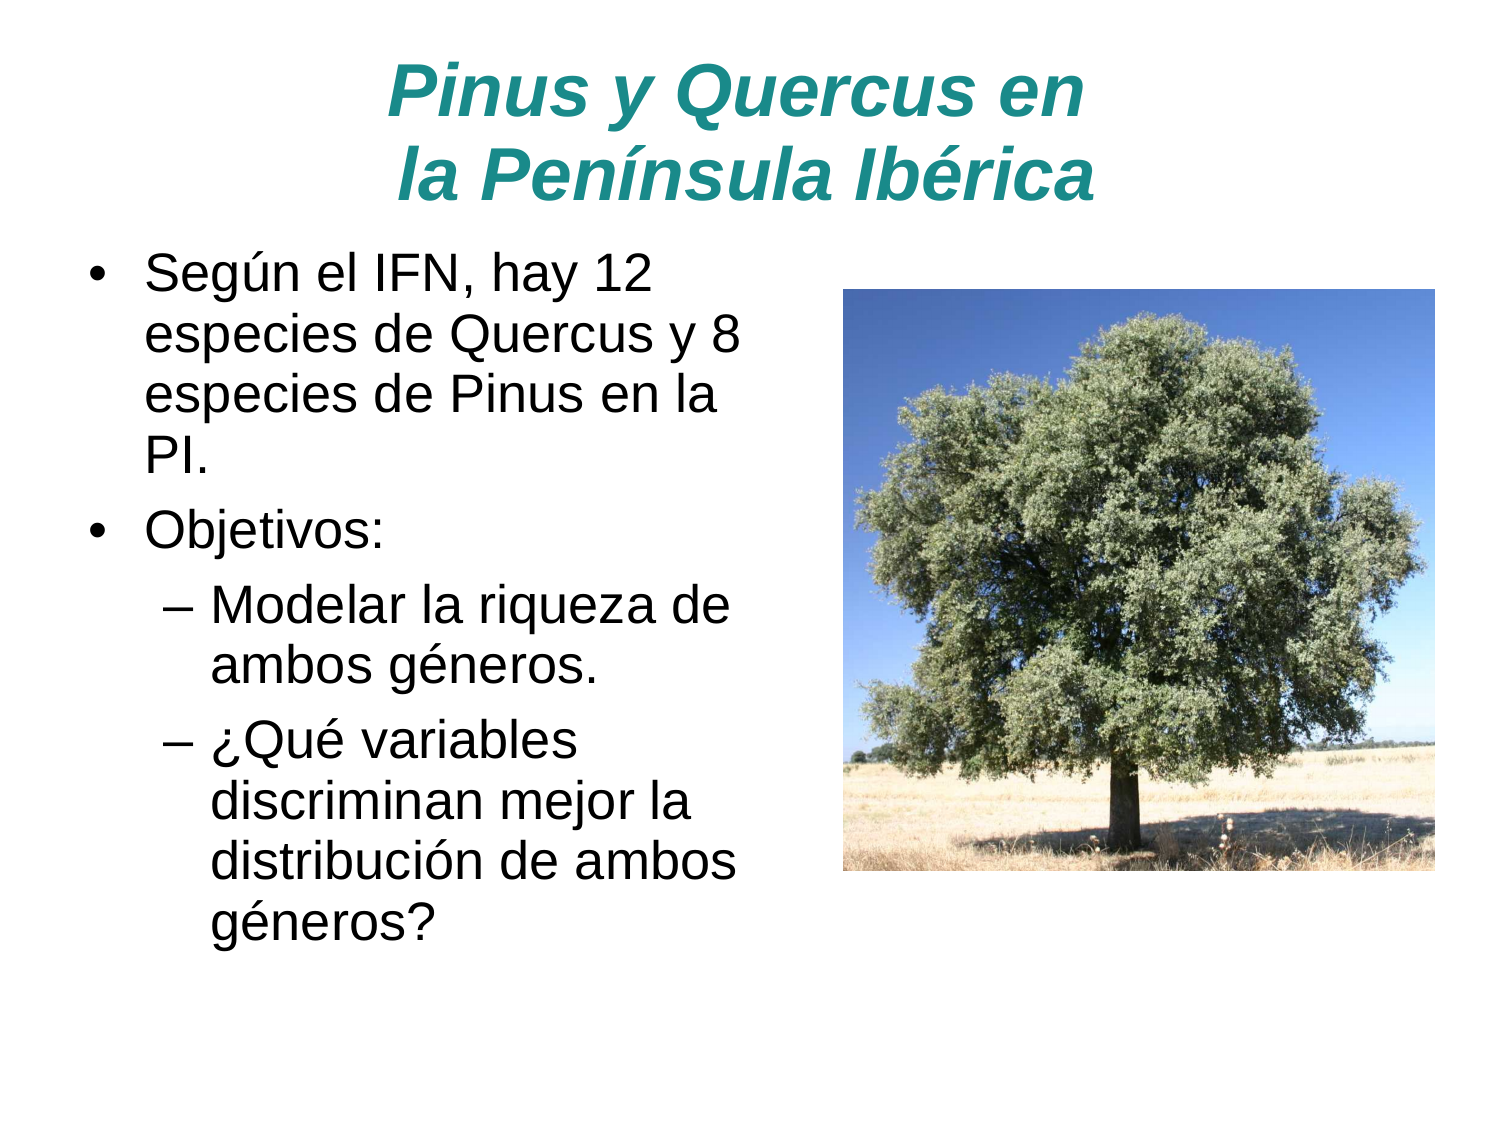

# Pinus y Quercus en la Península Ibérica
Según el IFN, hay 12 especies de Quercus y 8 especies de Pinus en la PI.
Objetivos:
Modelar la riqueza de ambos géneros.
¿Qué variables discriminan mejor la distribución de ambos géneros?